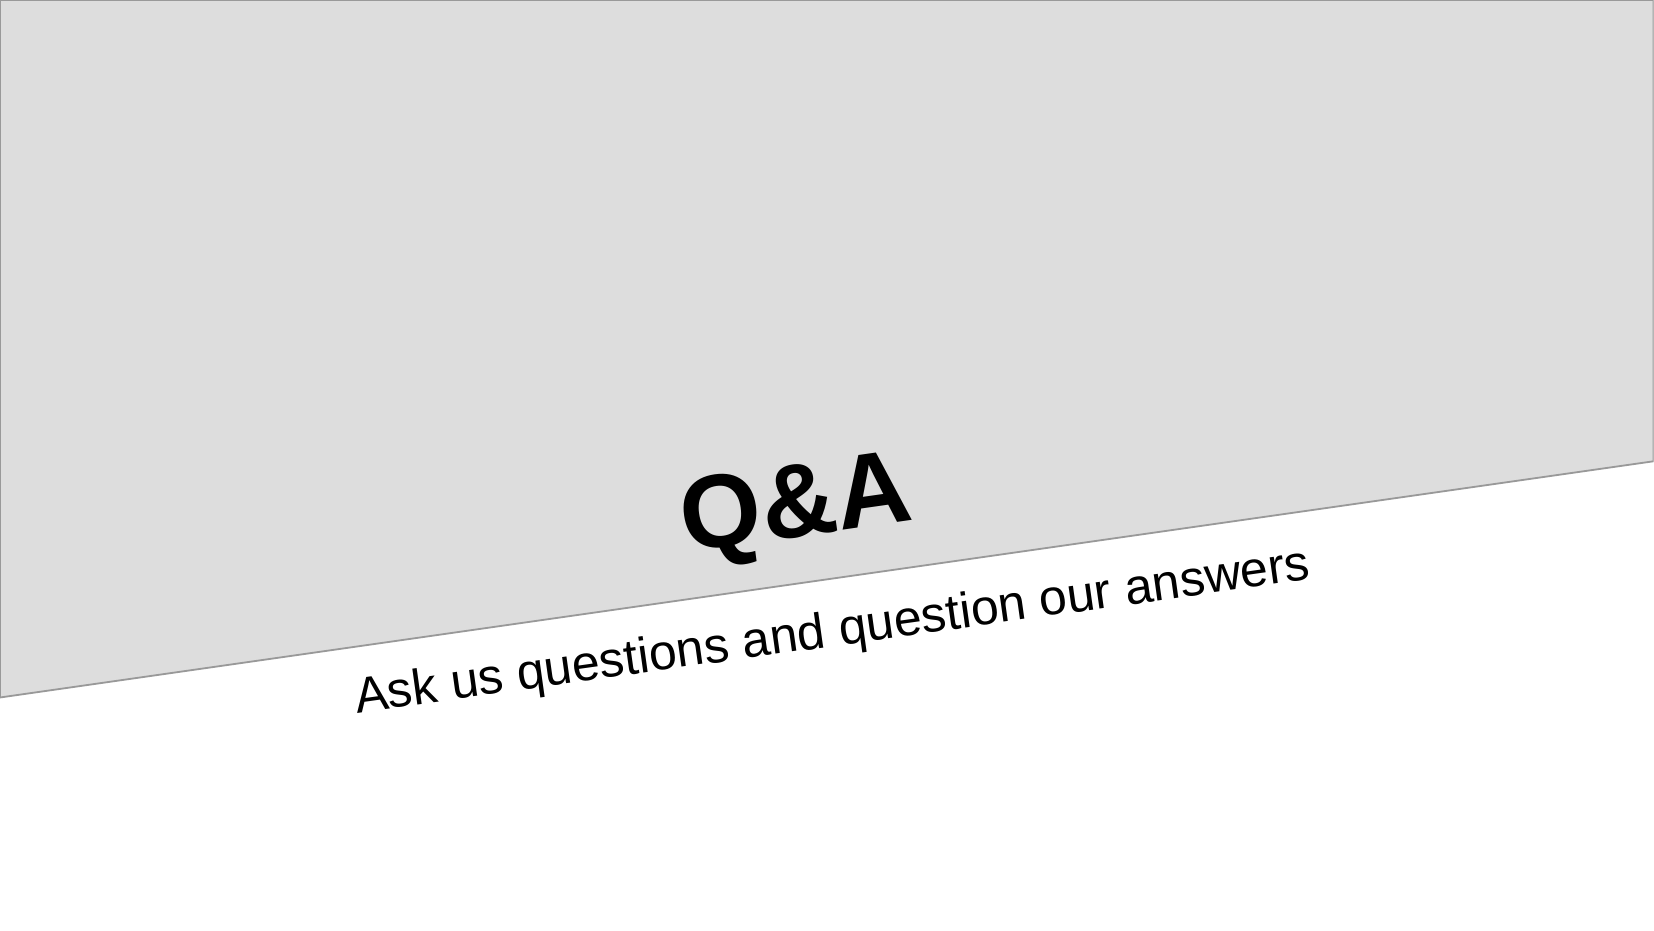

# Q&A
Ask us questions and question our answers